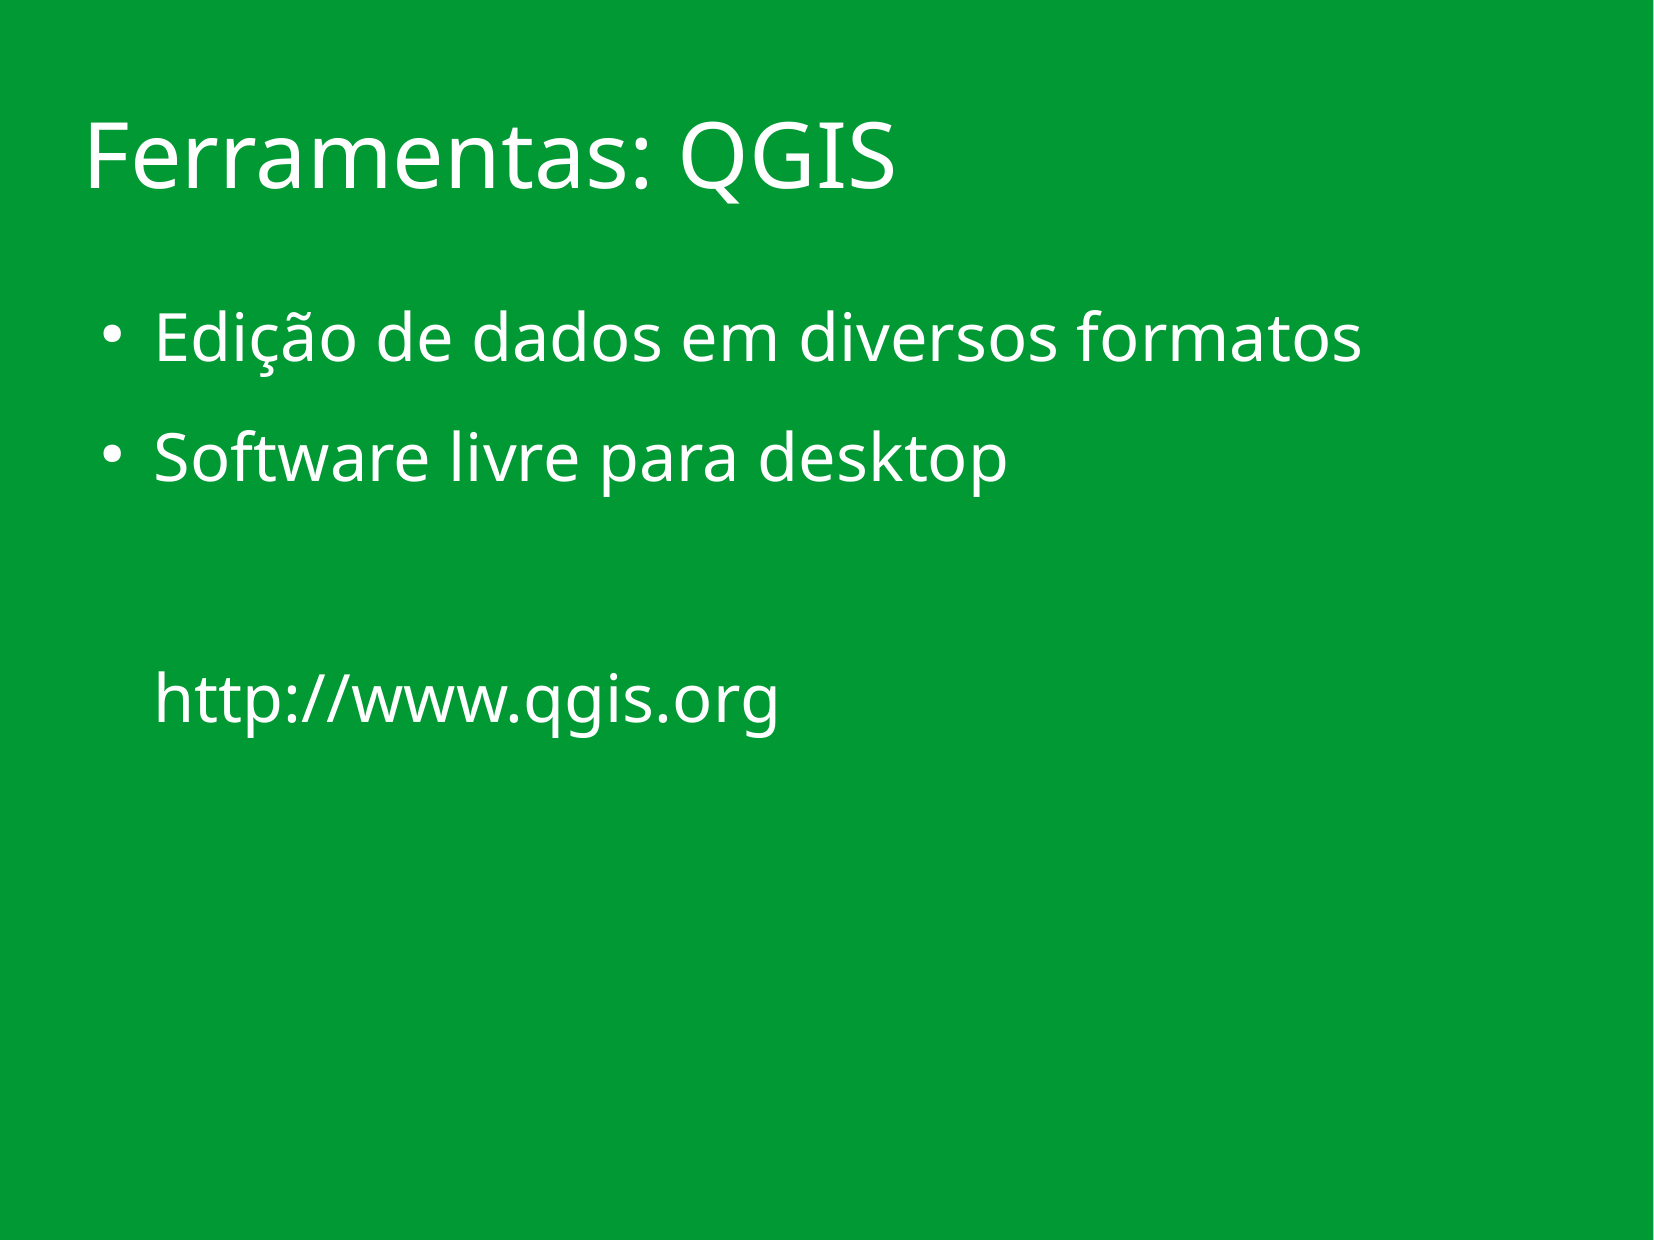

# Ferramentas: QGIS
Edição de dados em diversos formatos
Software livre para desktop
http://www.qgis.org